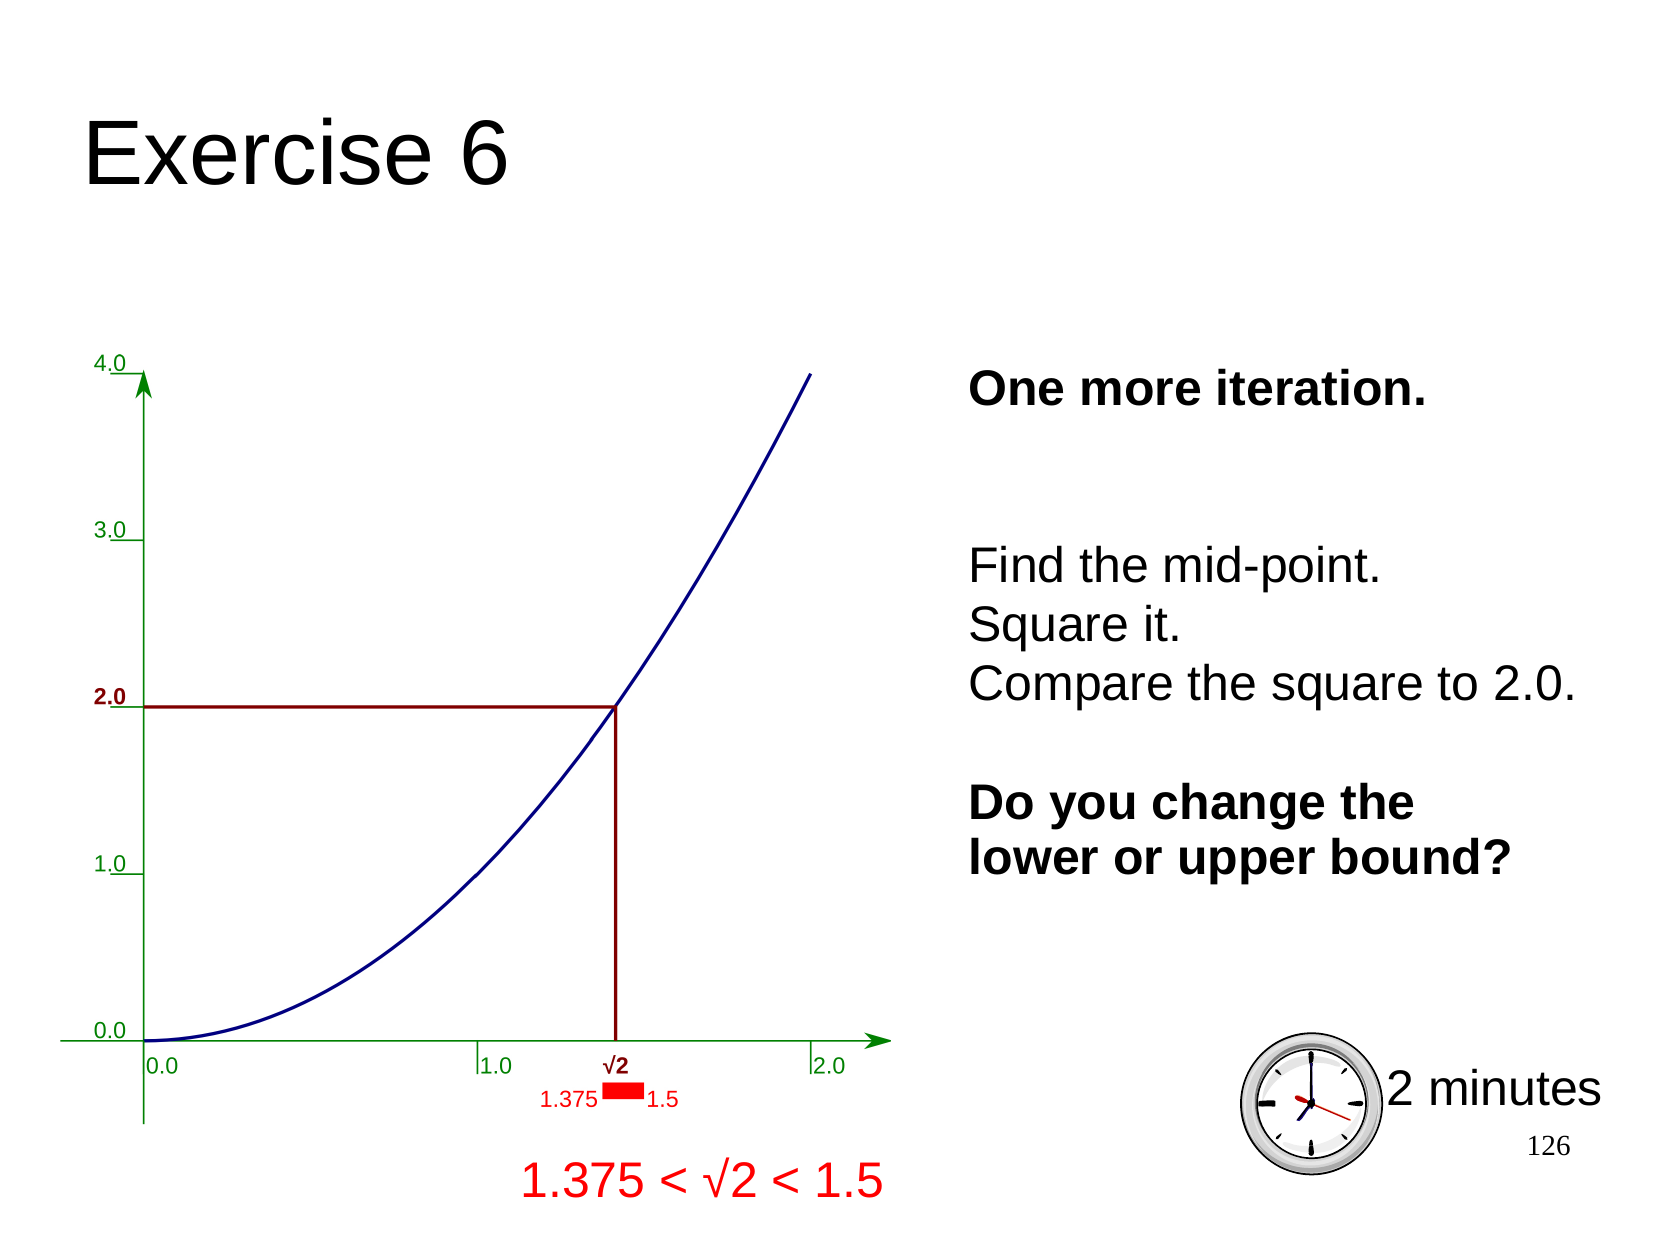

# Exercise 6
One more iteration.
Find the mid-point.
Square it.
Compare the square to 2.0.
Do you change the
lower or upper bound?
2 minutes
126
1.375 < √2 < 1.5